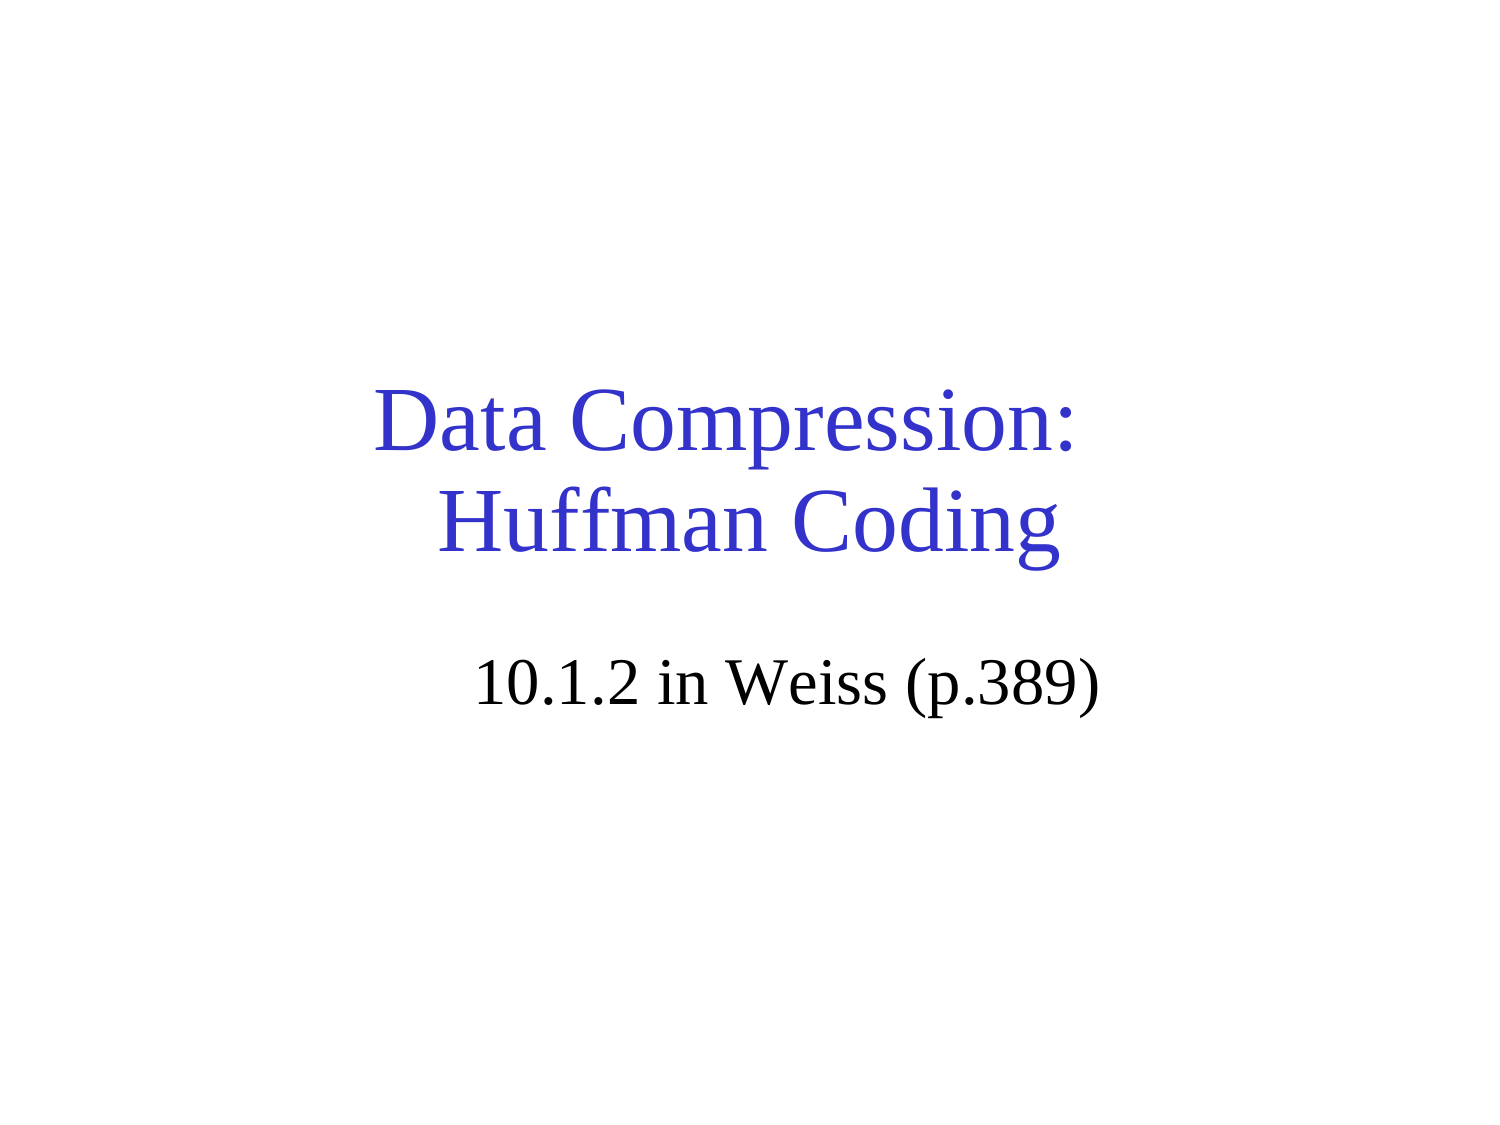

# Data Compression: Huffman Coding
10.1.2 in Weiss (p.389)